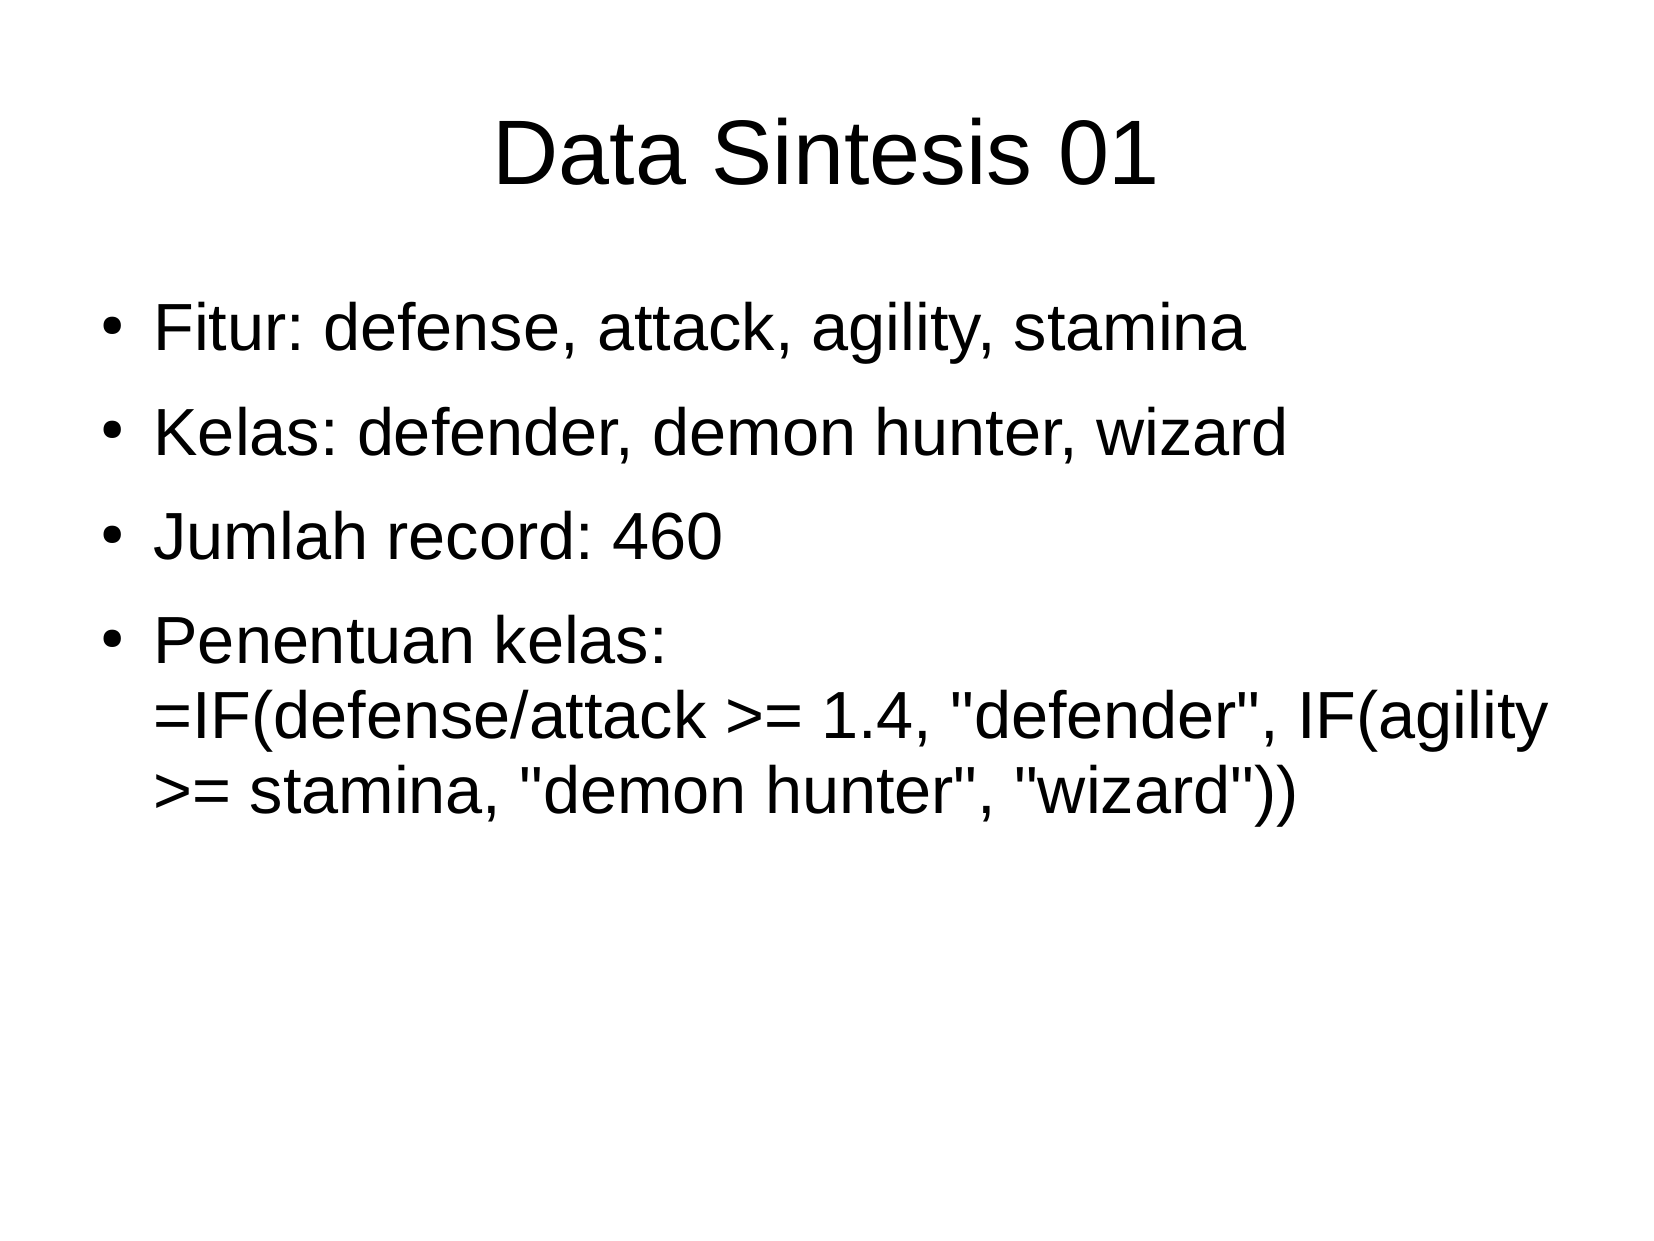

# Data Sintesis 01
Fitur: defense, attack, agility, stamina
Kelas: defender, demon hunter, wizard
Jumlah record: 460
Penentuan kelas:
=IF(defense/attack >= 1.4, "defender", IF(agility >= stamina, "demon hunter", "wizard"))